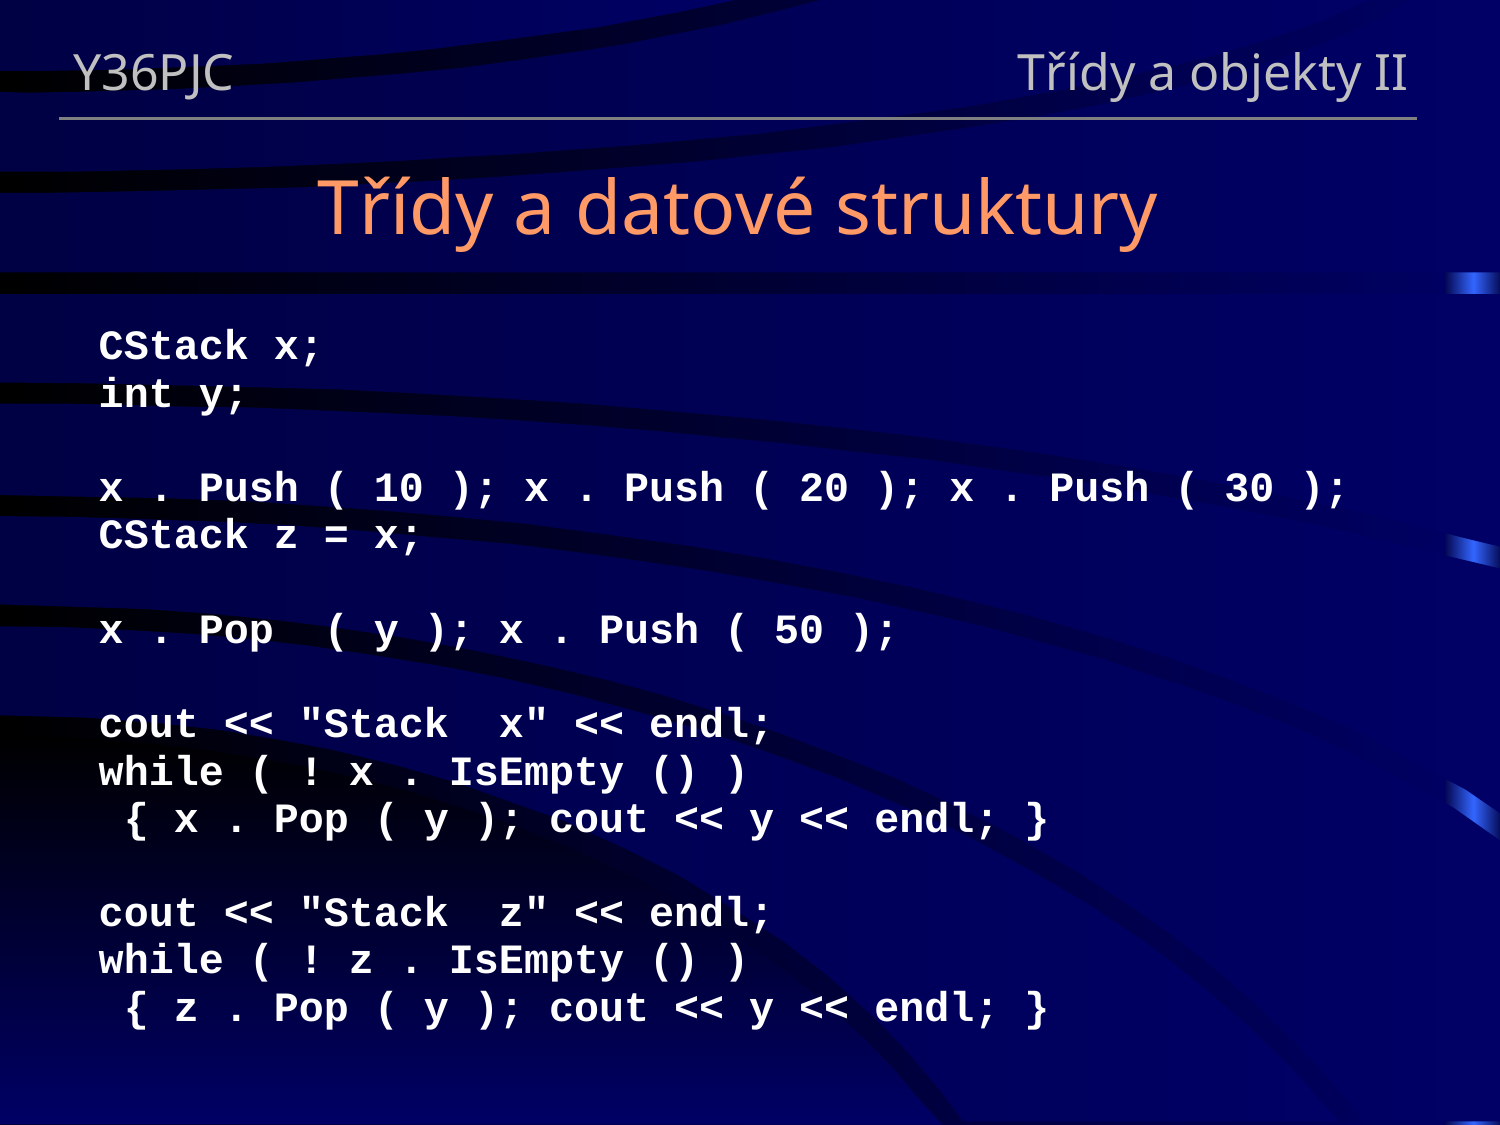

Y36PJC
Třídy a objekty II
Třídy a datové struktury
 CStack x;
 int y;
 x . Push ( 10 ); x . Push ( 20 ); x . Push ( 30 );
 CStack z = x;
 x . Pop ( y ); x . Push ( 50 );
 cout << "Stack x" << endl;
 while ( ! x . IsEmpty () )
 { x . Pop ( y ); cout << y << endl; }
 cout << "Stack z" << endl;
 while ( ! z . IsEmpty () )
 { z . Pop ( y ); cout << y << endl; }